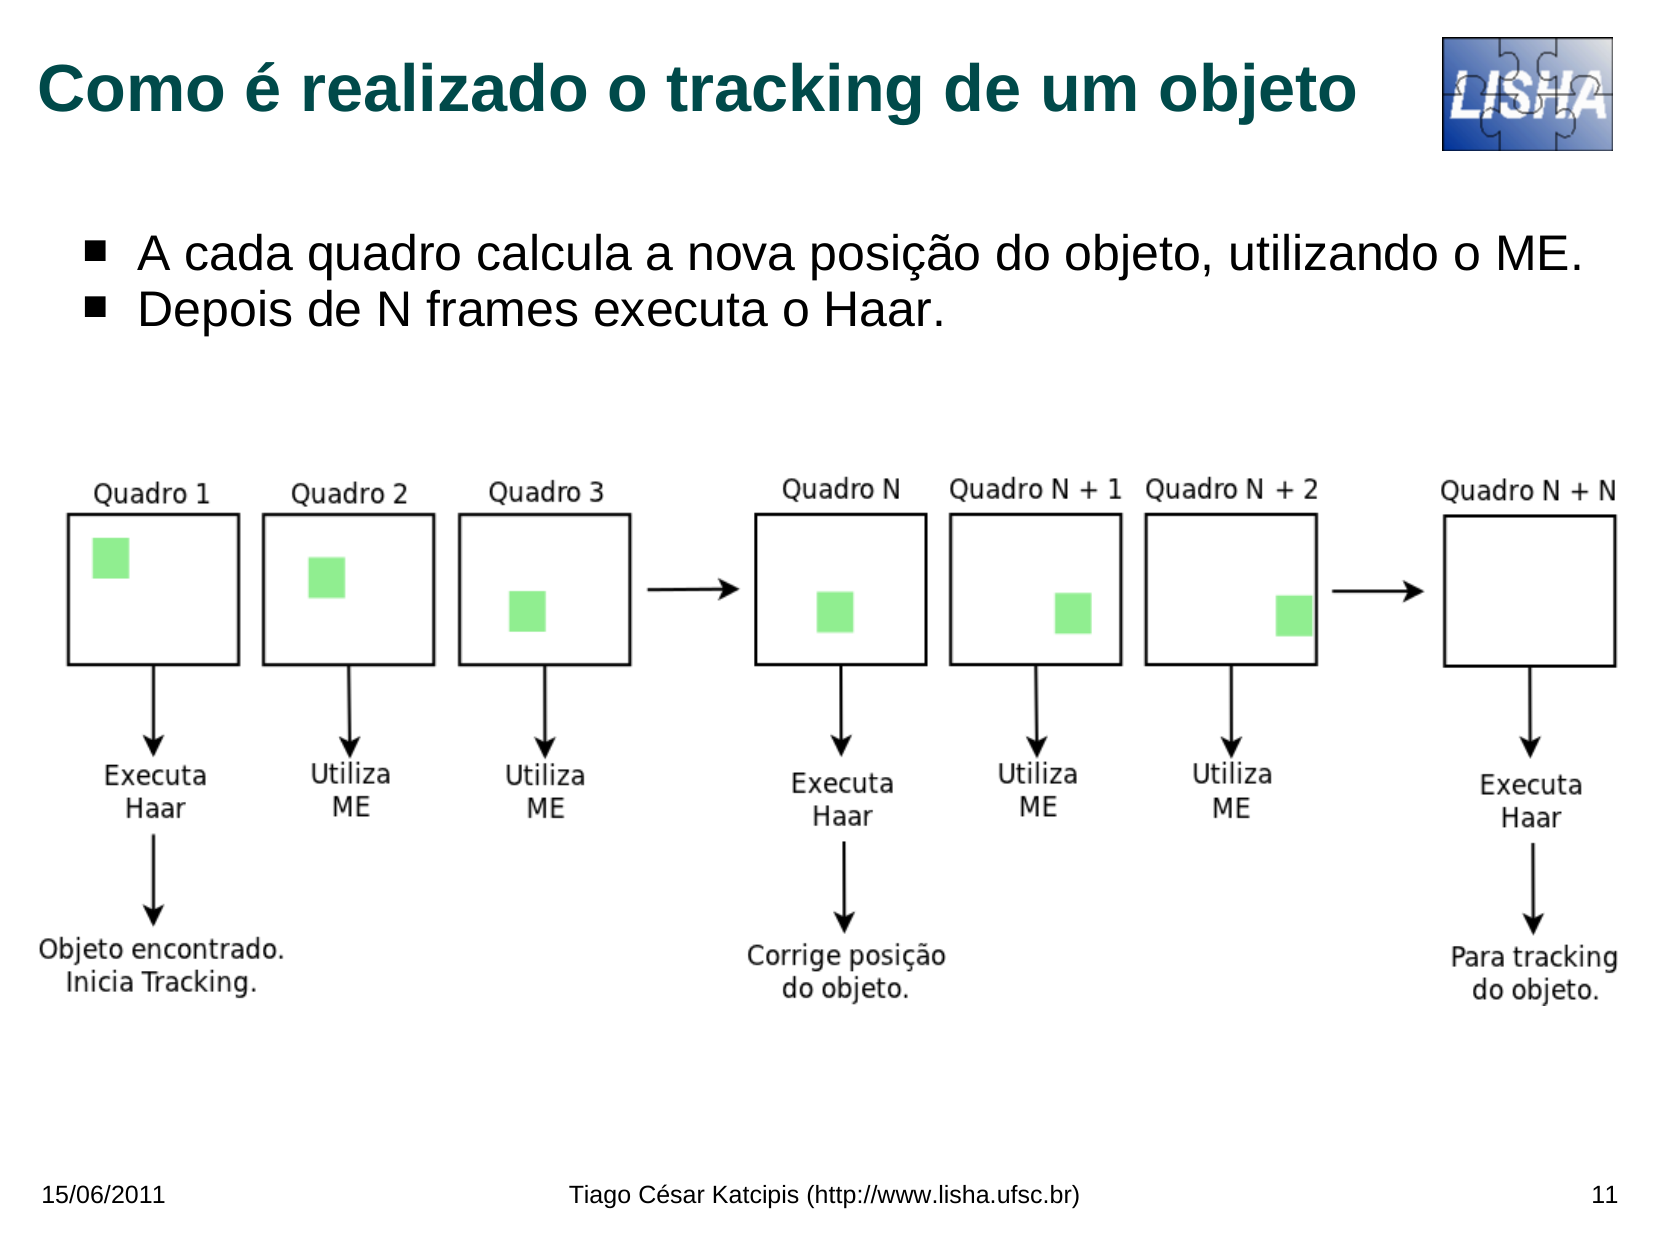

# Como é realizado o tracking de um objeto
A cada quadro calcula a nova posição do objeto, utilizando o ME.
Depois de N frames executa o Haar.